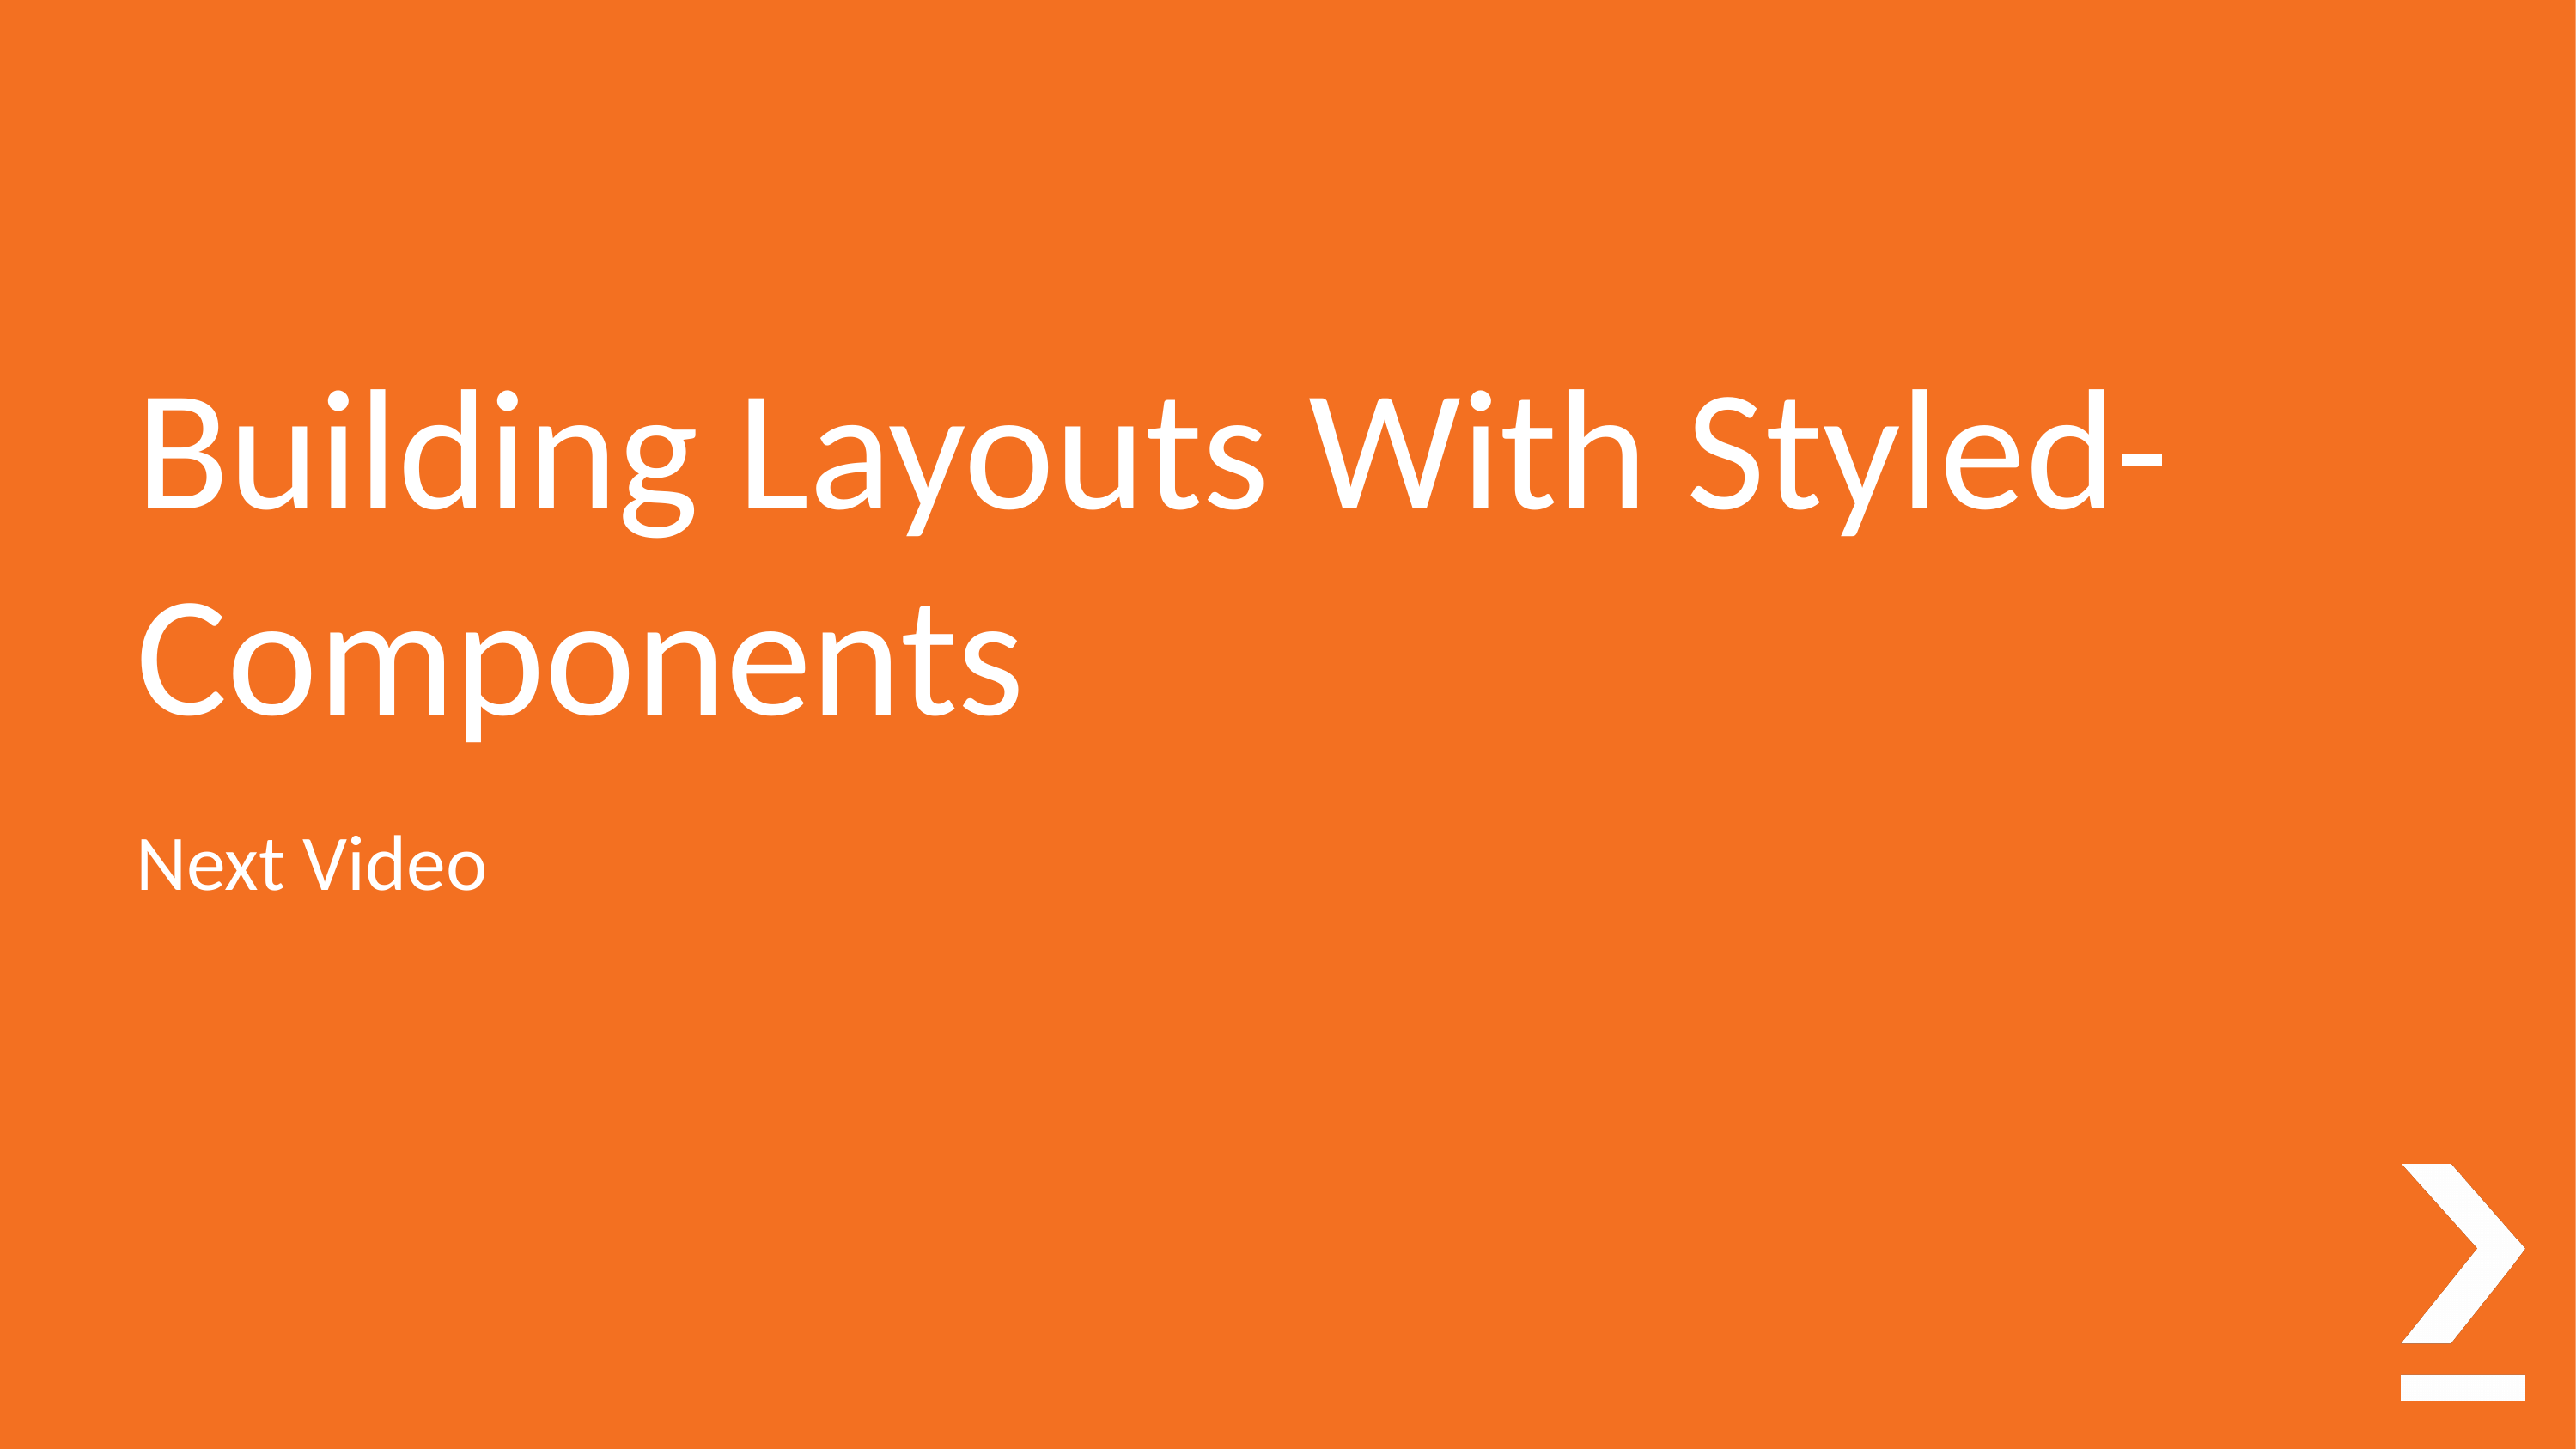

# Building Layouts With Styled-Components
Next Video